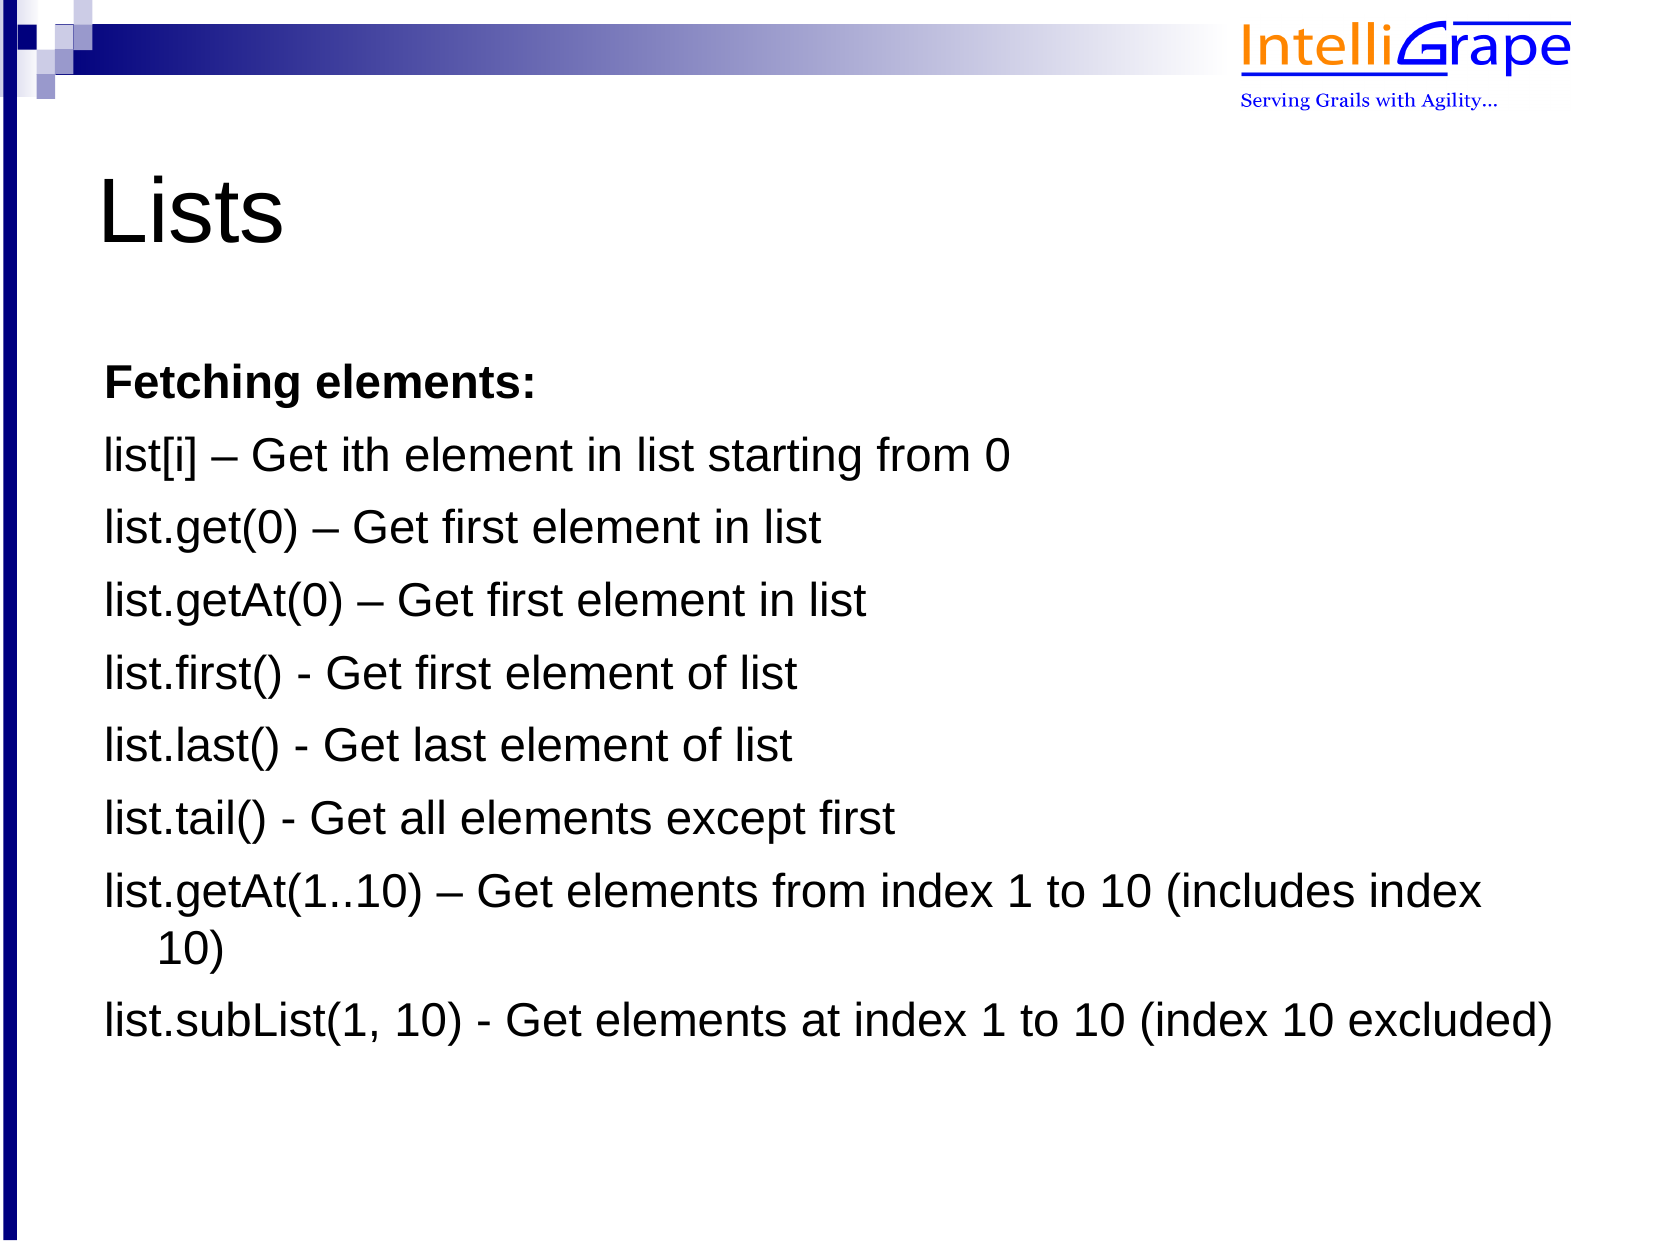

# Lists
Fetching elements:
list[i] – Get ith element in list starting from 0
list.get(0) – Get first element in list
list.getAt(0) – Get first element in list
list.first() - Get first element of list
list.last() - Get last element of list
list.tail() - Get all elements except first
list.getAt(1..10) – Get elements from index 1 to 10 (includes index 10)
list.subList(1, 10) - Get elements at index 1 to 10 (index 10 excluded)